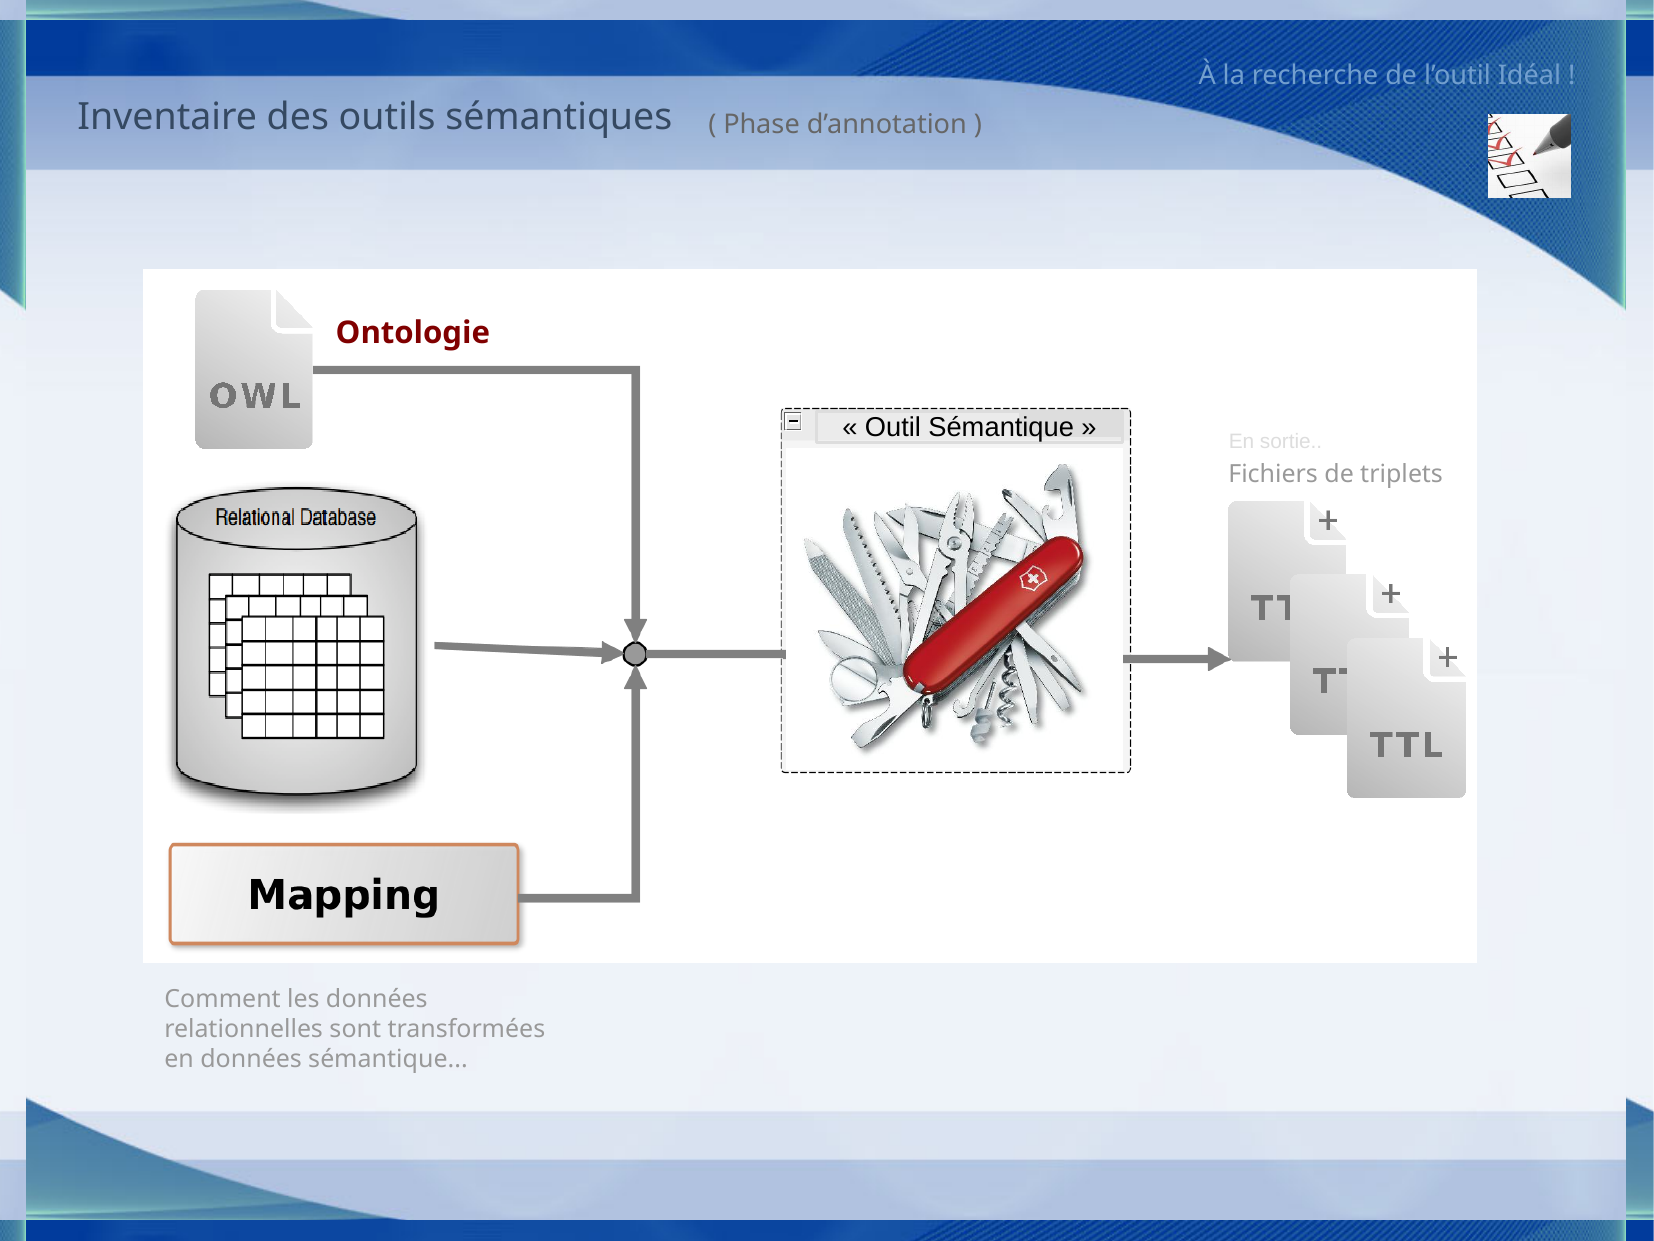

À la recherche de l’outil Idéal !
# Inventaire des outils sémantiques
( Phase d’annotation )
Ontologie
« Outil Sémantique »
En sortie..
Fichiers de triplets
Comment les données relationnelles sont transformées
en données sémantique...